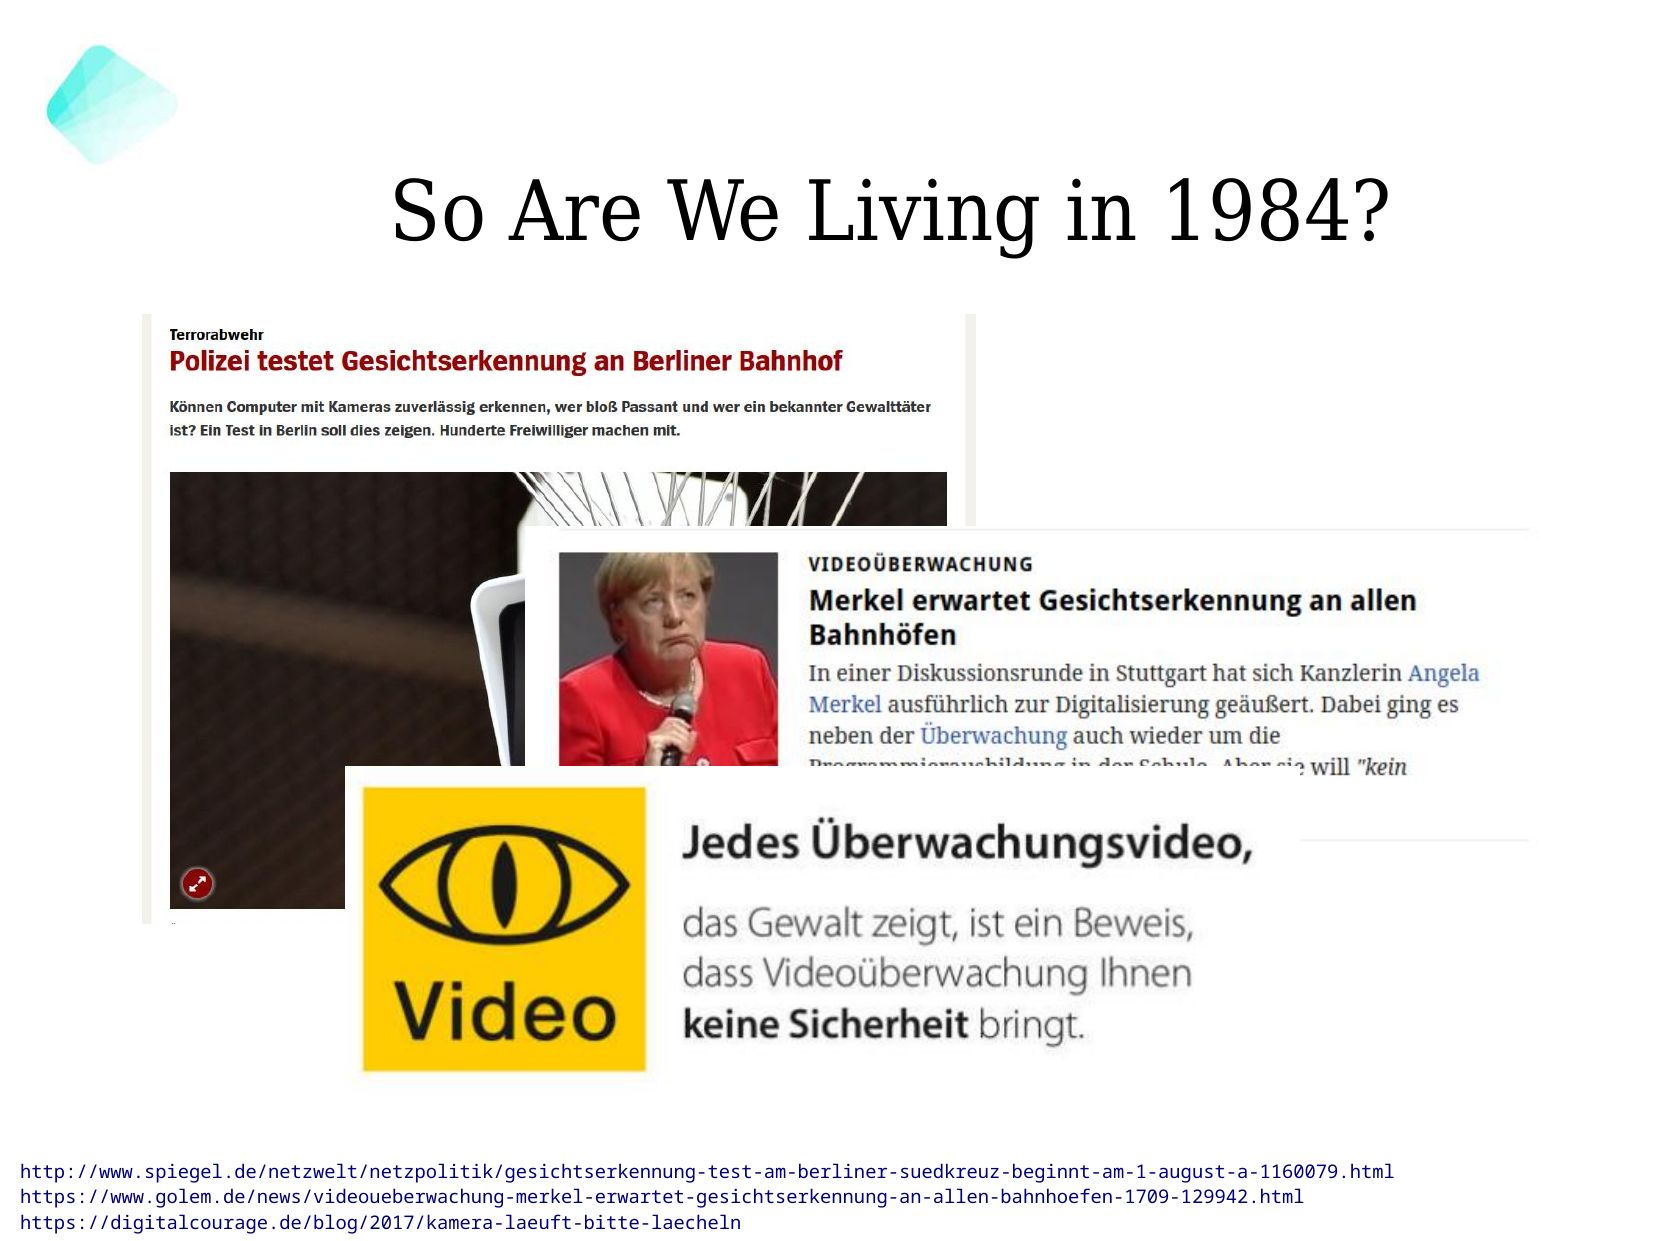

So Are We Living in 1984?
http://www.spiegel.de/netzwelt/netzpolitik/gesichtserkennung-test-am-berliner-suedkreuz-beginnt-am-1-august-a-1160079.html
https://www.golem.de/news/videoueberwachung-merkel-erwartet-gesichtserkennung-an-allen-bahnhoefen-1709-129942.html
https://digitalcourage.de/blog/2017/kamera-laeuft-bitte-laecheln